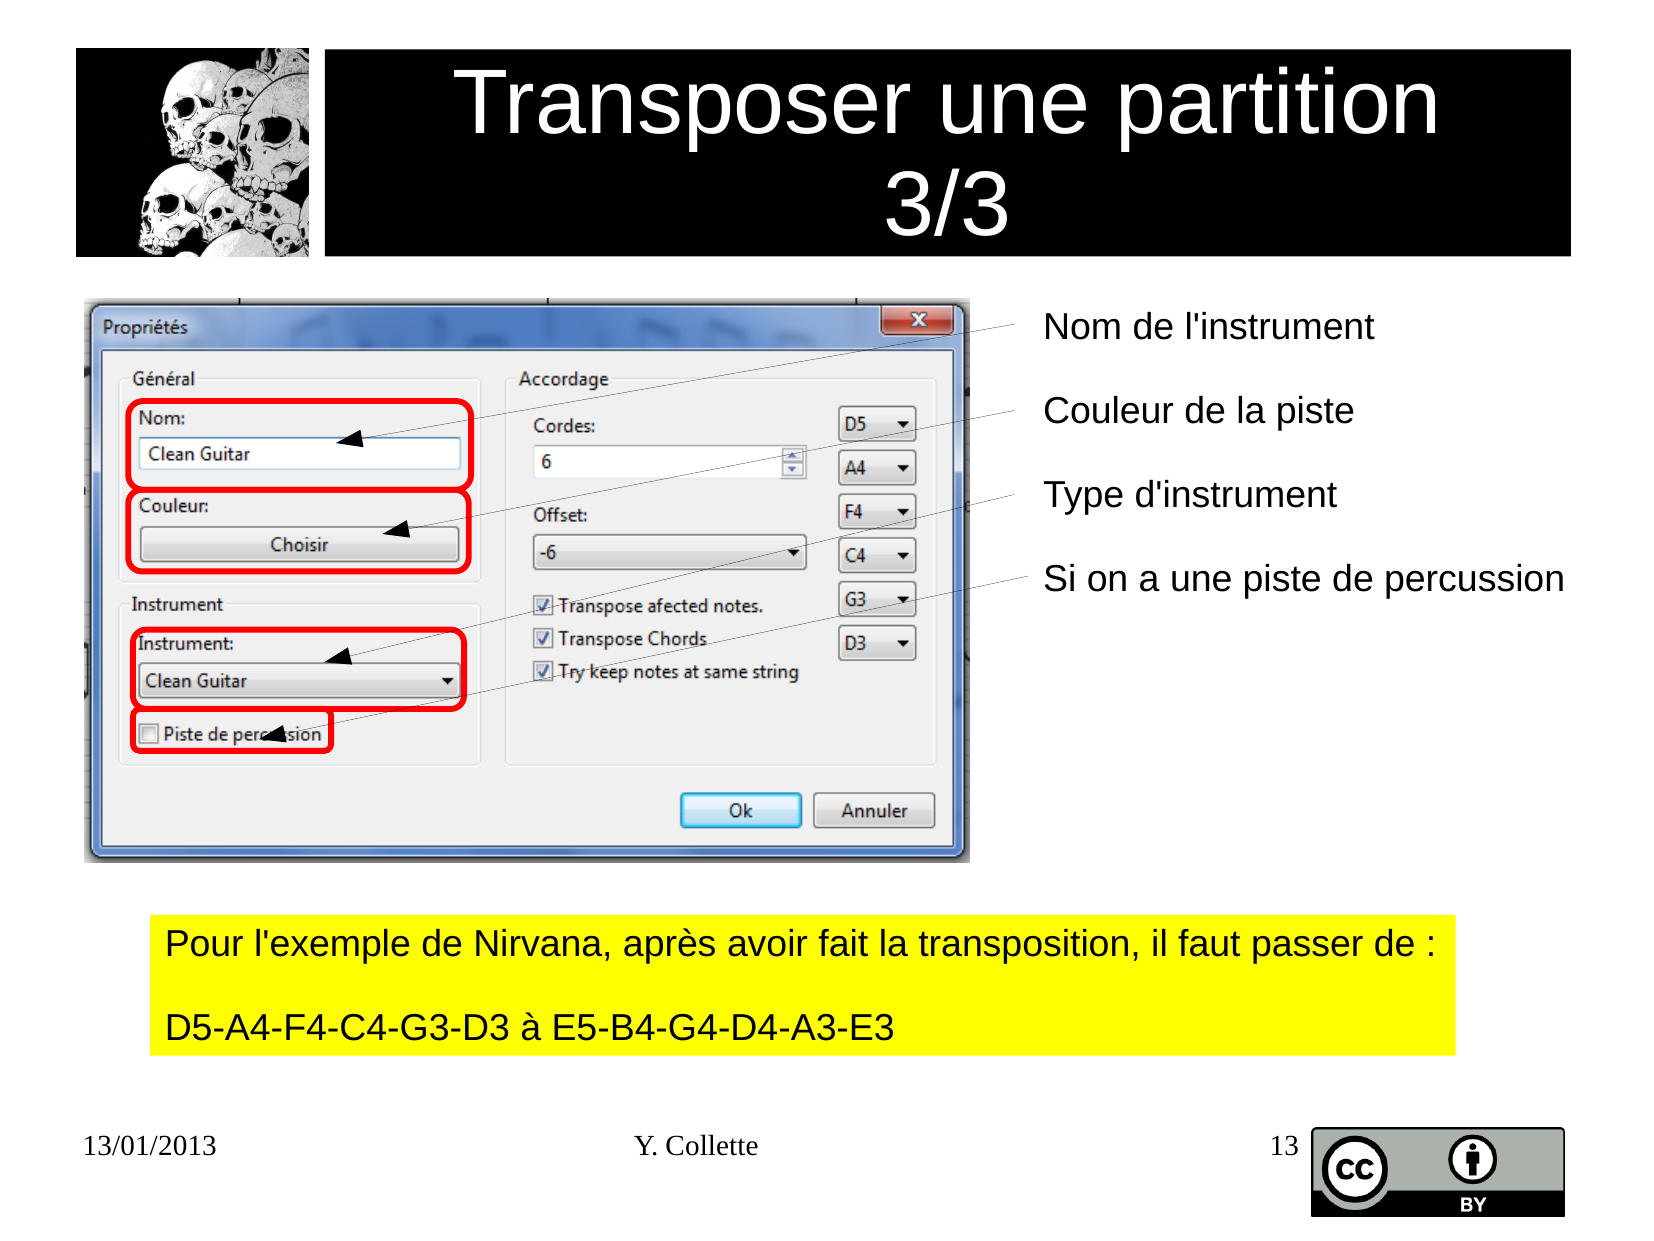

# Transposer une partition 3/3
Nom de l'instrument
Couleur de la piste
Type d'instrument
Si on a une piste de percussion
Pour l'exemple de Nirvana, après avoir fait la transposition, il faut passer de :
D5-A4-F4-C4-G3-D3 à E5-B4-G4-D4-A3-E3
Y. Collette
13